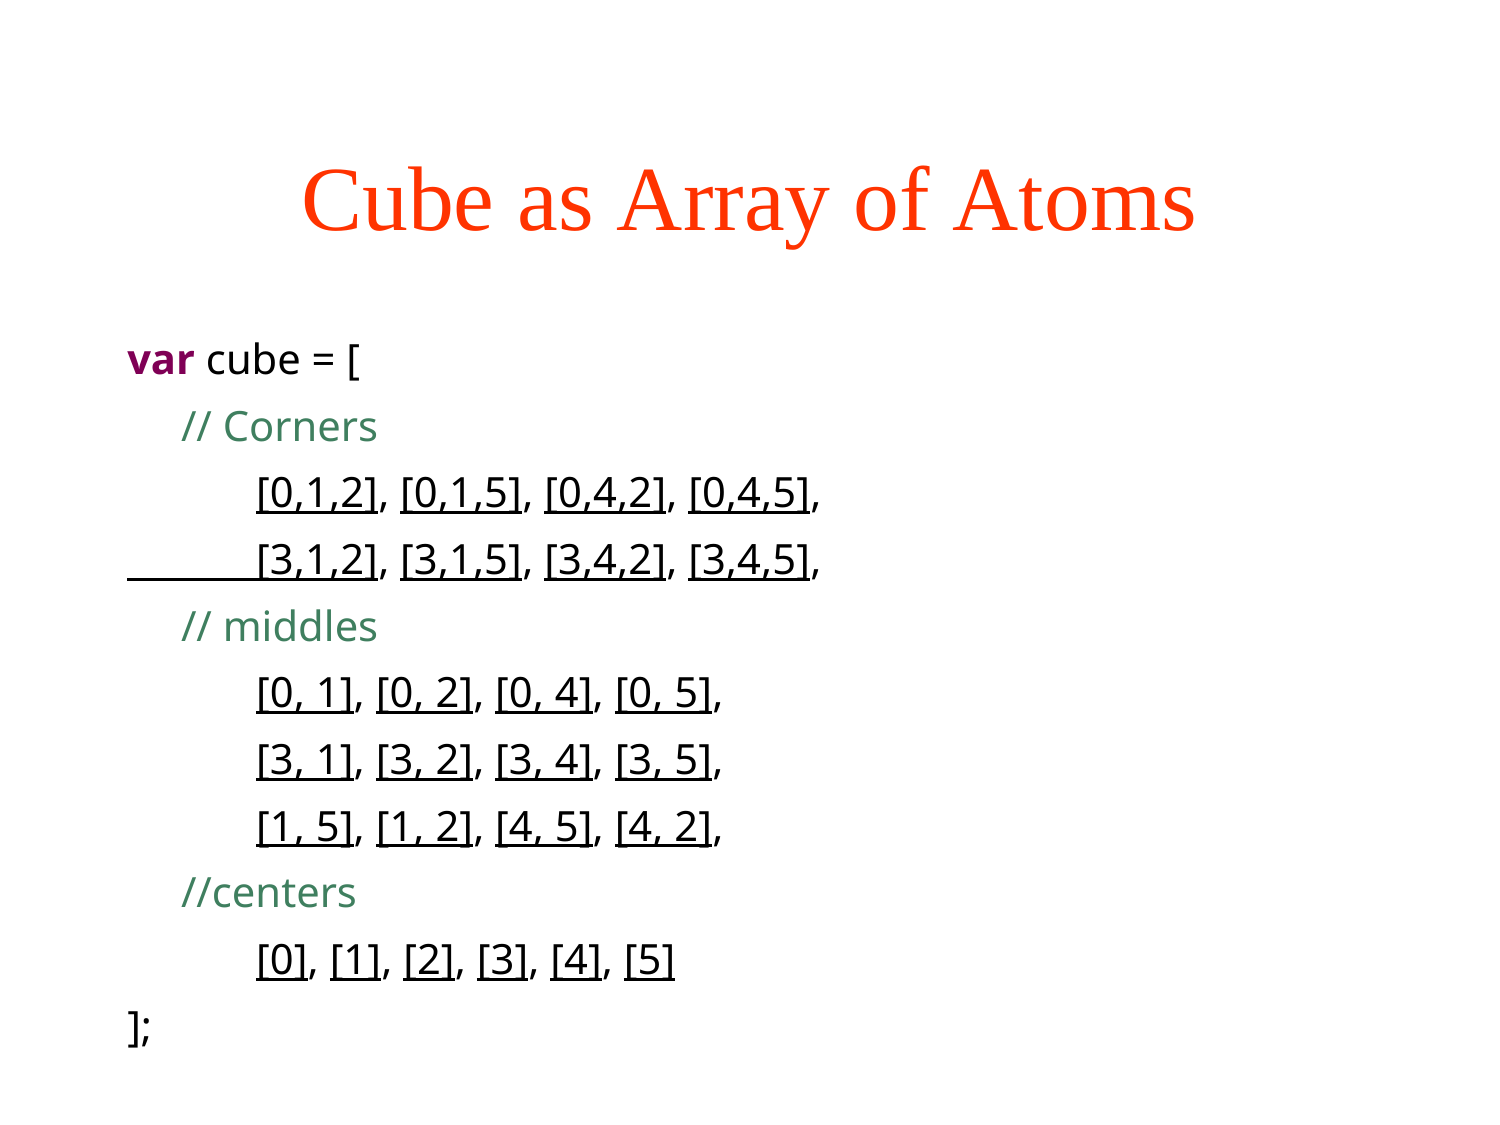

# Cube as Array of Atoms
var cube = [
 // Corners
 [0,1,2], [0,1,5], [0,4,2], [0,4,5],
 [3,1,2], [3,1,5], [3,4,2], [3,4,5],
 // middles
 [0, 1], [0, 2], [0, 4], [0, 5],
 [3, 1], [3, 2], [3, 4], [3, 5],
 [1, 5], [1, 2], [4, 5], [4, 2],
 //centers
 [0], [1], [2], [3], [4], [5]
];